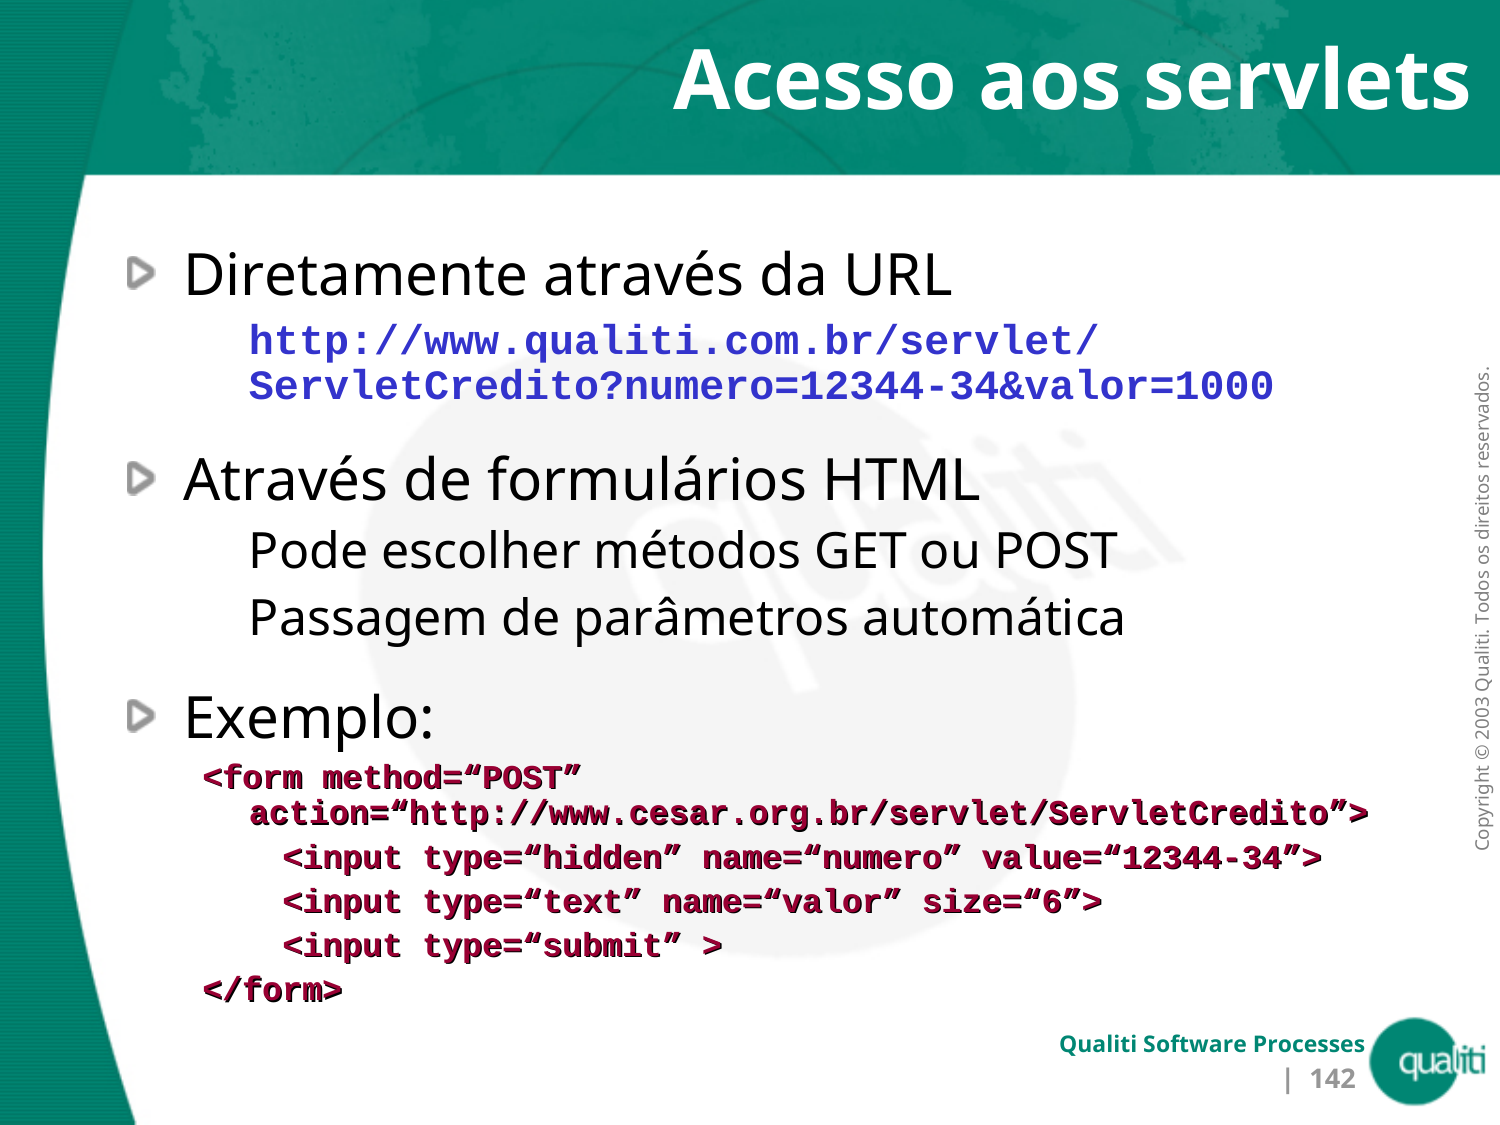

# Acesso aos servlets
Diretamente através da URL
http://www.qualiti.com.br/servlet/ServletCredito?numero=12344-34&valor=1000
Através de formulários HTML
Pode escolher métodos GET ou POST
Passagem de parâmetros automática
Exemplo:
<form method=“POST” action=“http://www.cesar.org.br/servlet/ServletCredito”>
 <input type=“hidden” name=“numero” value=“12344-34”>
 <input type=“text” name=“valor” size=“6”>
 <input type=“submit” >
</form>